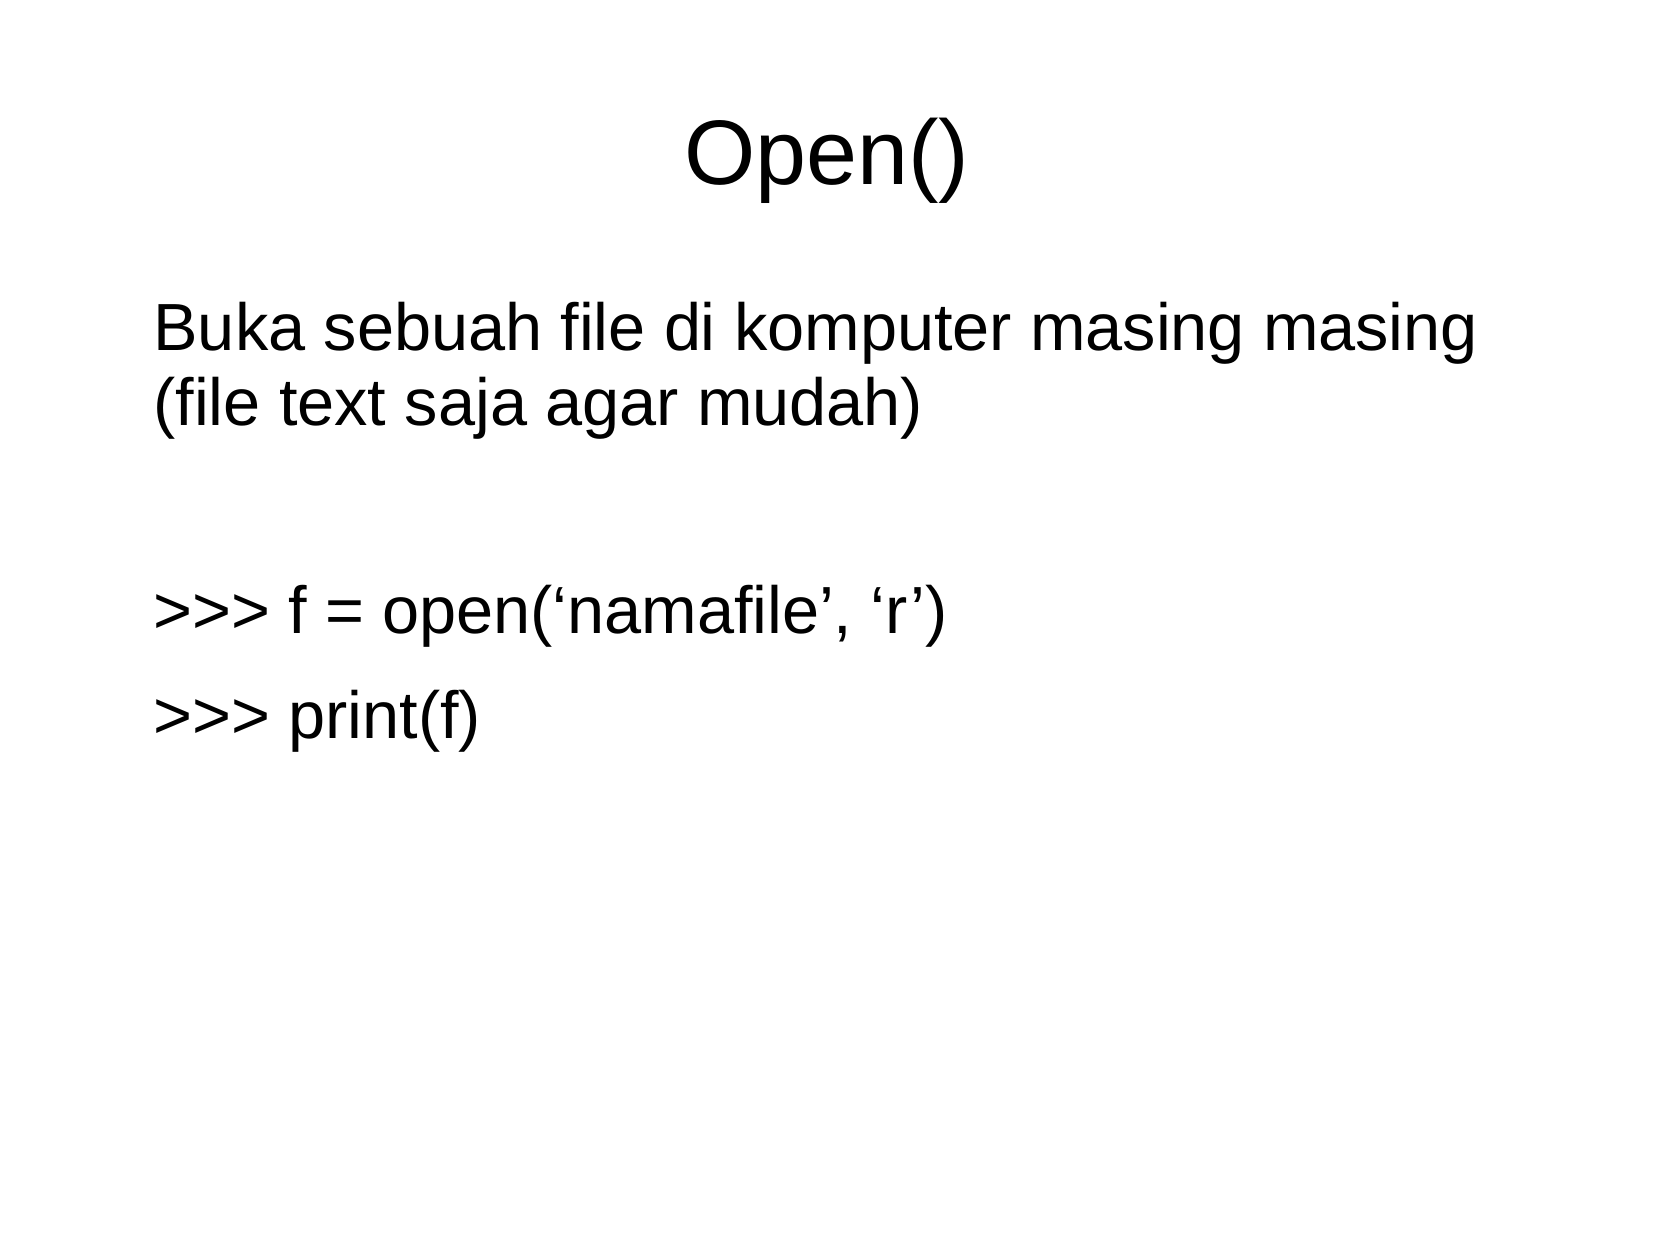

# Open()
Buka sebuah file di komputer masing masing (file text saja agar mudah)
>>> f = open(‘namafile’, ‘r’)
>>> print(f)